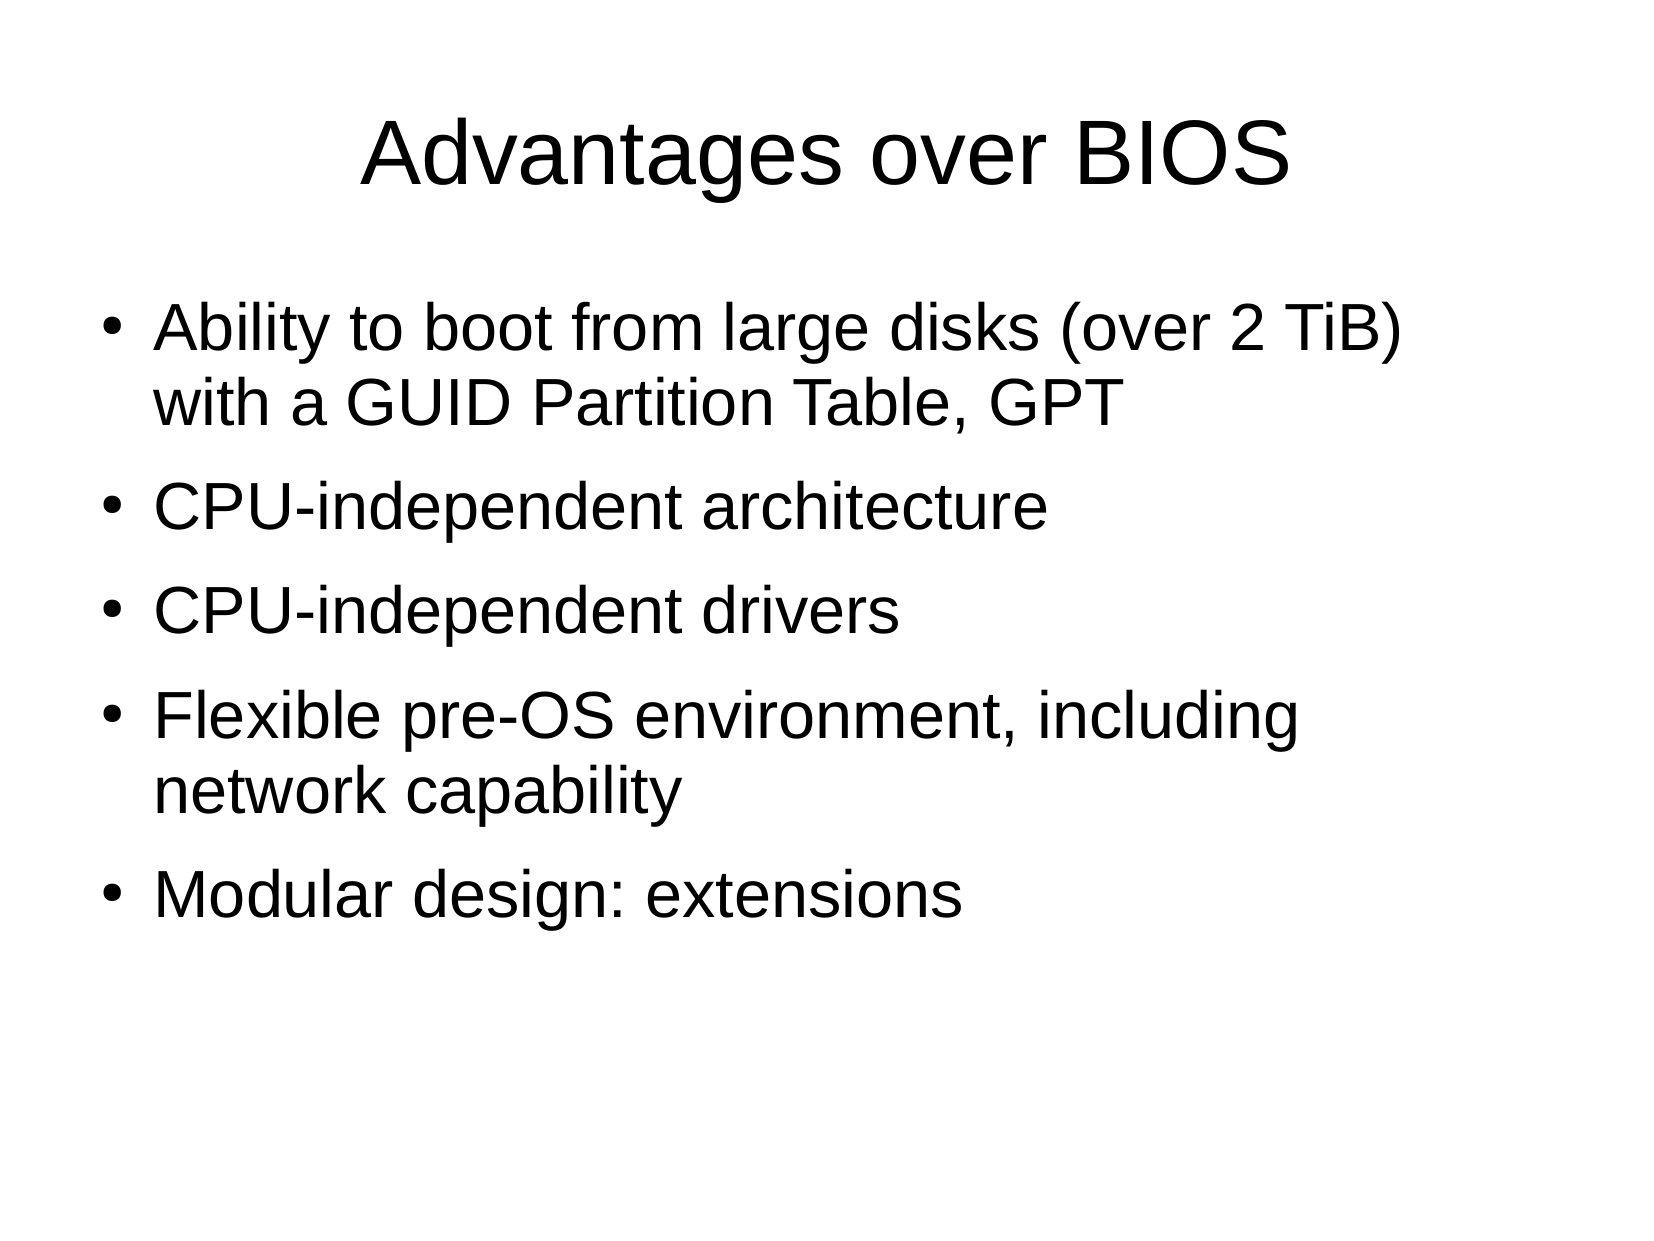

# Advantages over BIOS
Ability to boot from large disks (over 2 TiB) with a GUID Partition Table, GPT
CPU-independent architecture
CPU-independent drivers
Flexible pre-OS environment, including network capability
Modular design: extensions